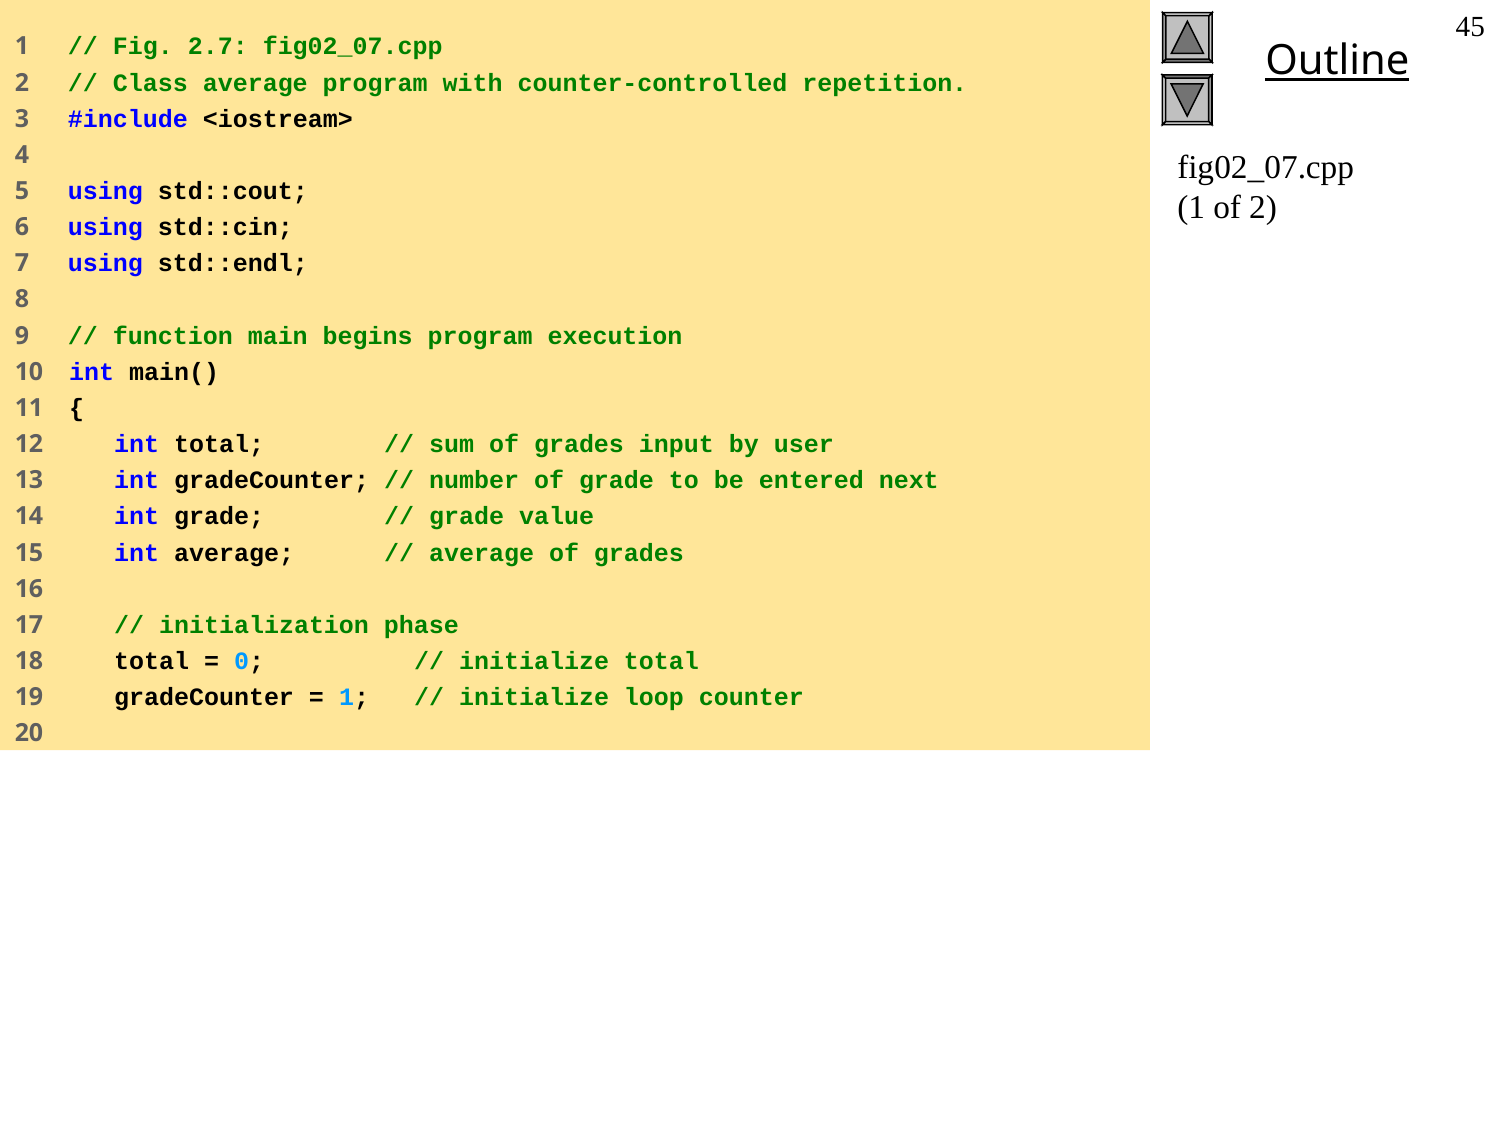

1 // Fig. 2.7: fig02_07.cpp
2 // Class average program with counter-controlled repetition.
3 #include <iostream>
4
5 using std::cout;
6 using std::cin;
7 using std::endl;
8
9 // function main begins program execution
10 int main()
11 {
12 int total; // sum of grades input by user
13 int gradeCounter; // number of grade to be entered next
14 int grade; // grade value
15 int average; // average of grades
16
17 // initialization phase
18 total = 0; // initialize total
19 gradeCounter = 1; // initialize loop counter
20
45
# fig02_07.cpp (1 of 2)